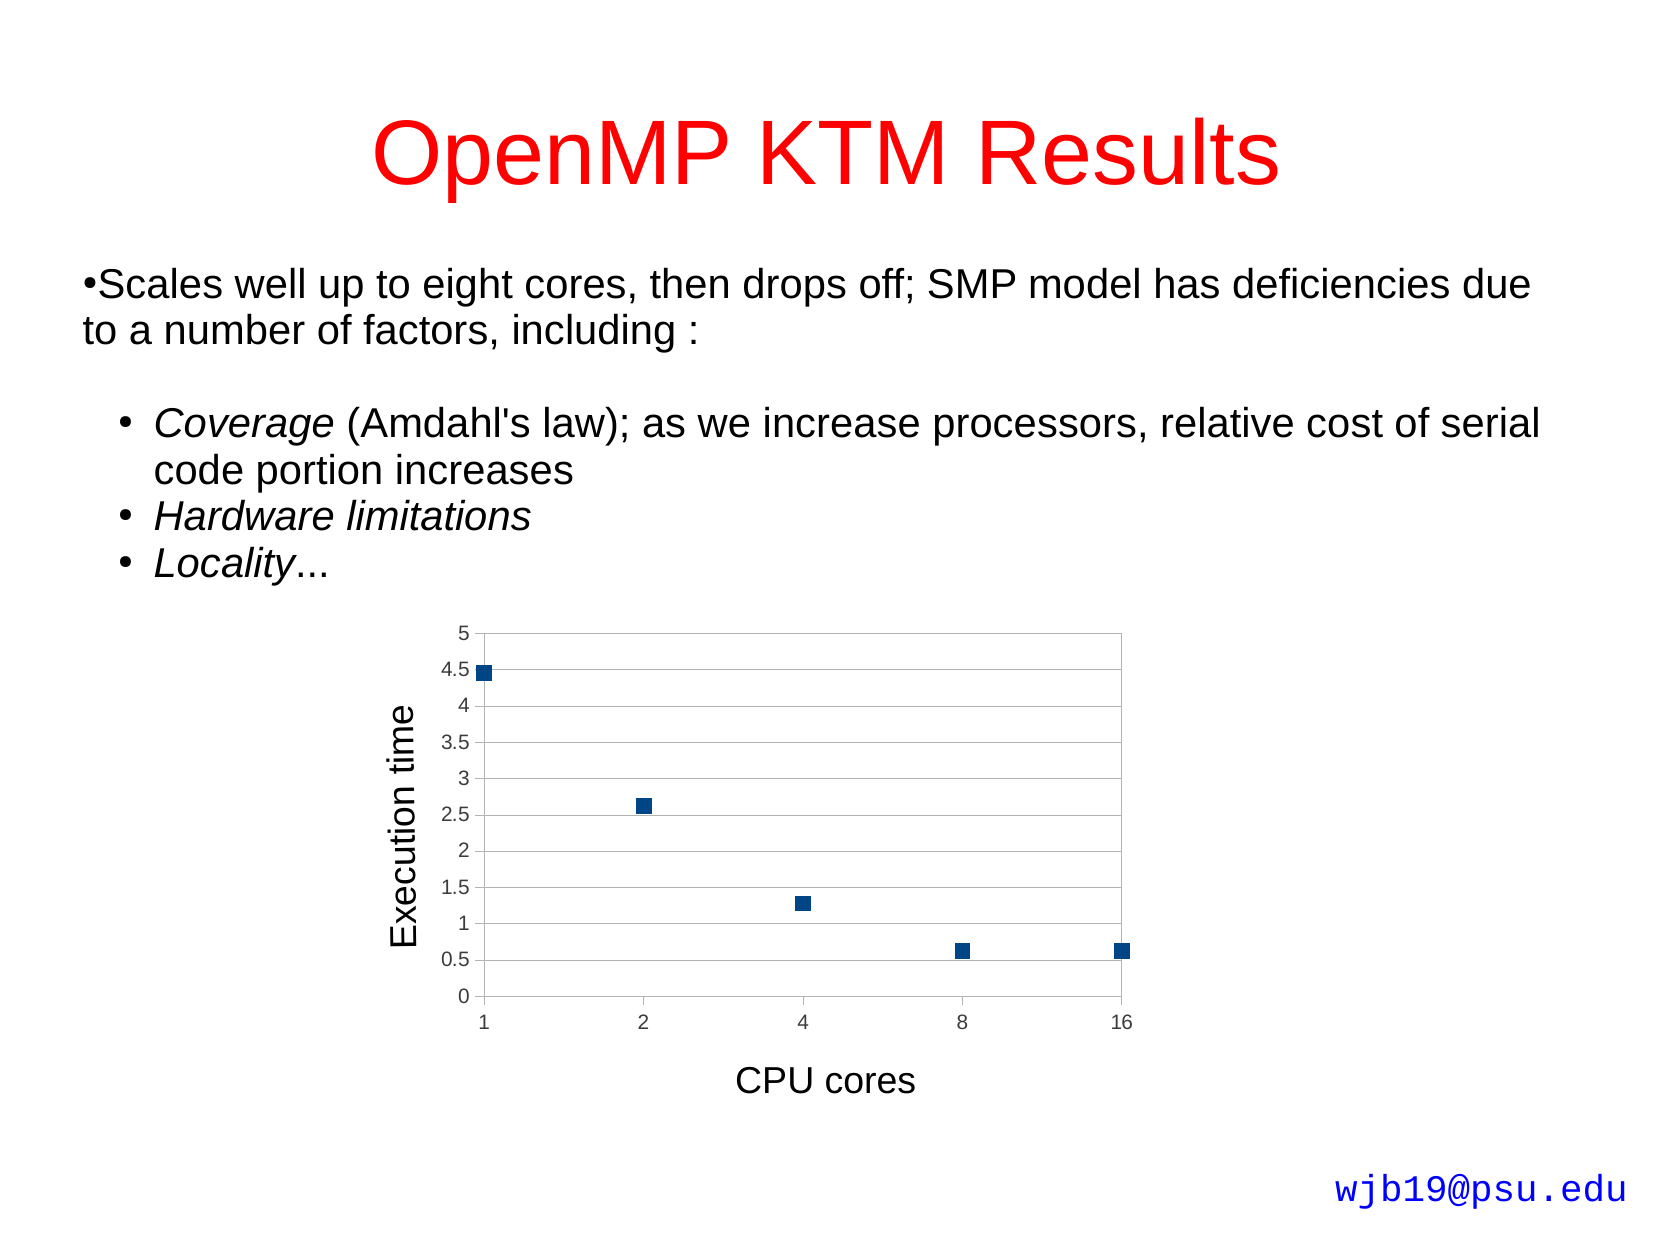

# OpenMP KTM Results
Scales well up to eight cores, then drops off; SMP model has deficiencies due to a number of factors, including :
Coverage (Amdahl's law); as we increase processors, relative cost of serial code portion increases
Hardware limitations
Locality...
Execution time
CPU cores
wjb19@psu.edu